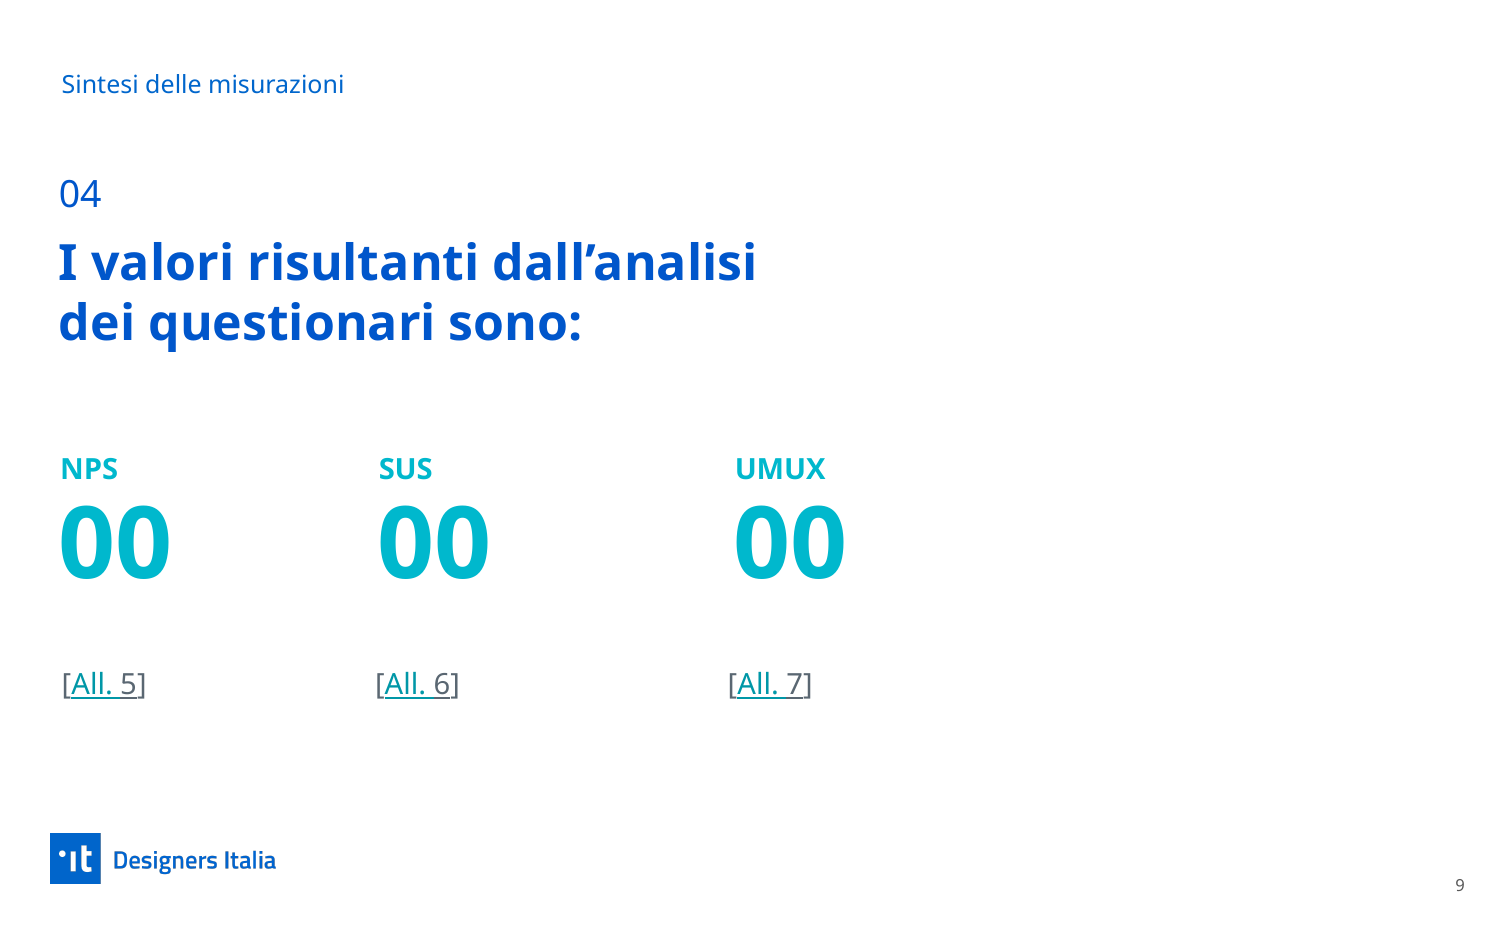

Sintesi delle misurazioni
04
I valori risultanti dall’analisi
dei questionari sono:
NPS
SUS
UMUX
00
00
00
[All. 5]
[All. 6]
[All. 7]